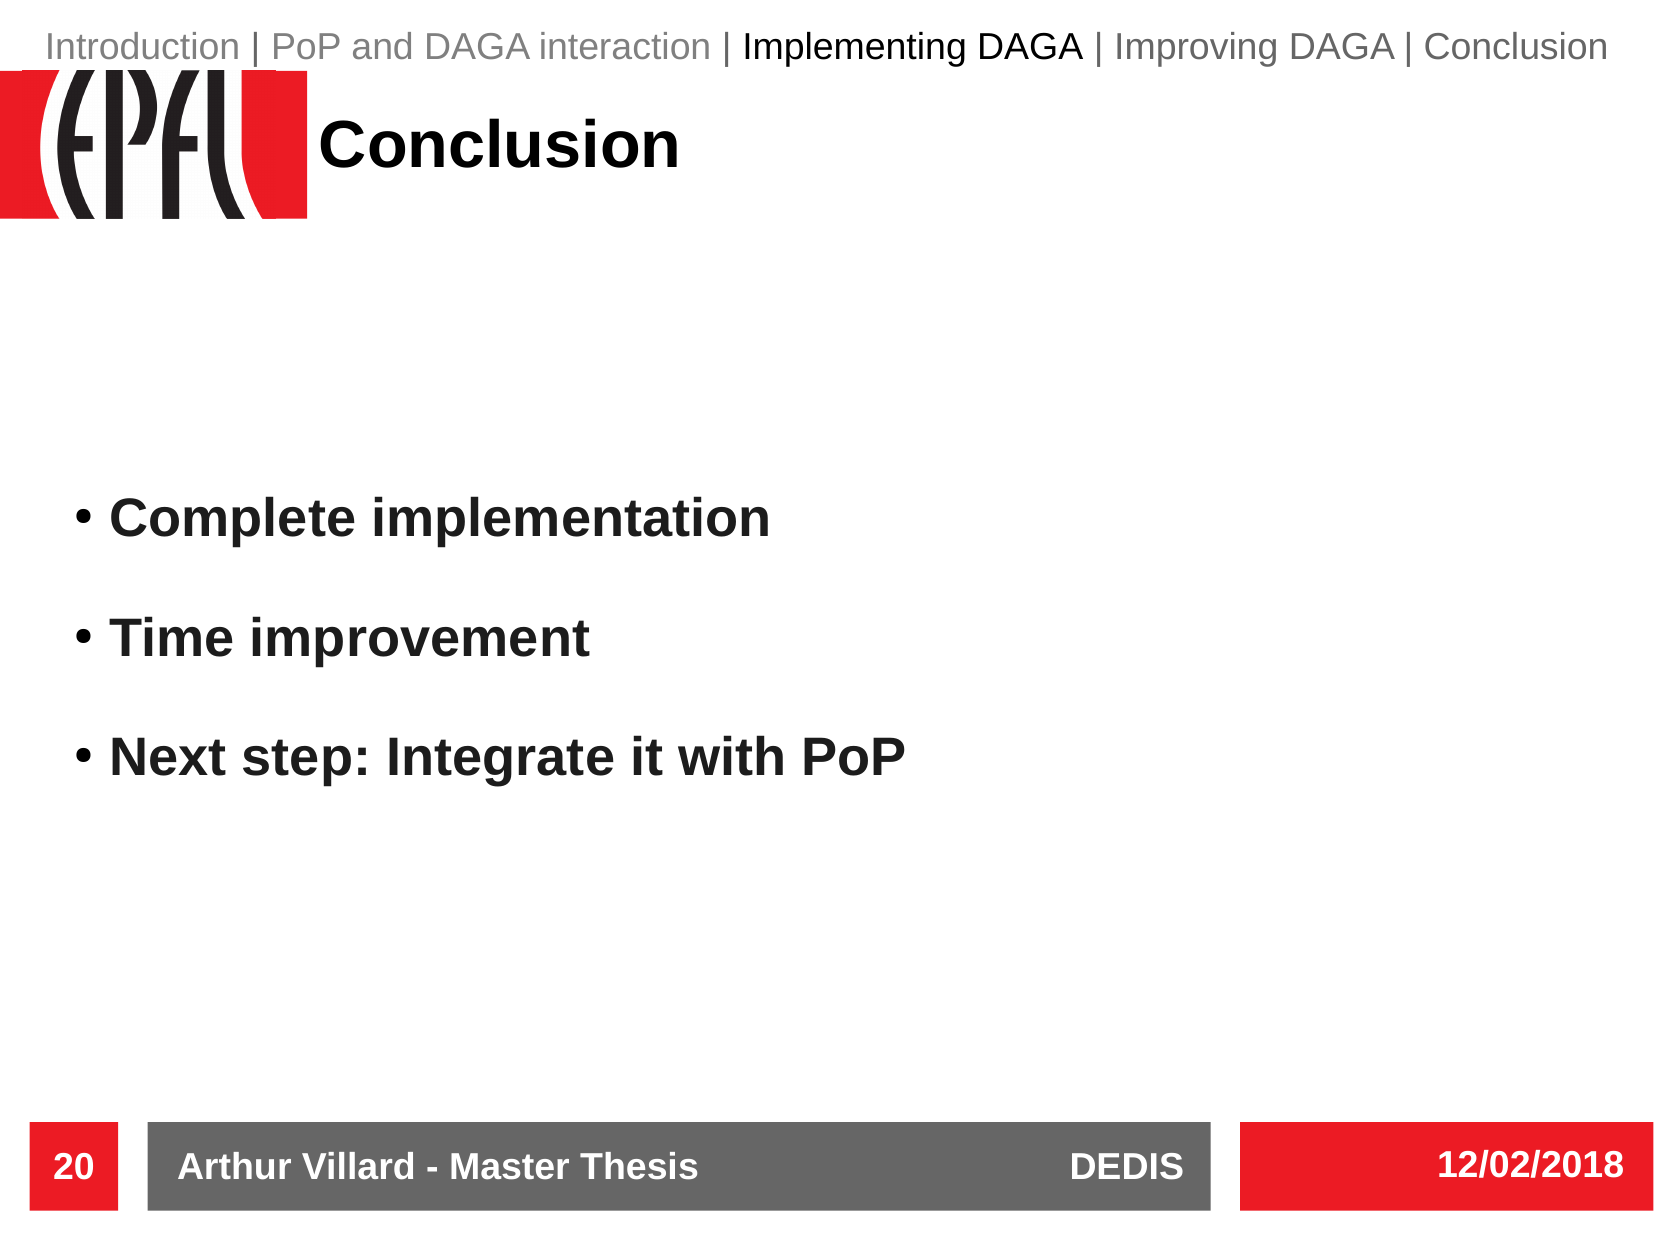

Introduction | PoP and DAGA interaction | Implementing DAGA | Improving DAGA | Conclusion
# Conclusion
Complete implementation
Time improvement
Next step: Integrate it with PoP
20
Arthur Villard - Master Thesis
12/02/2018